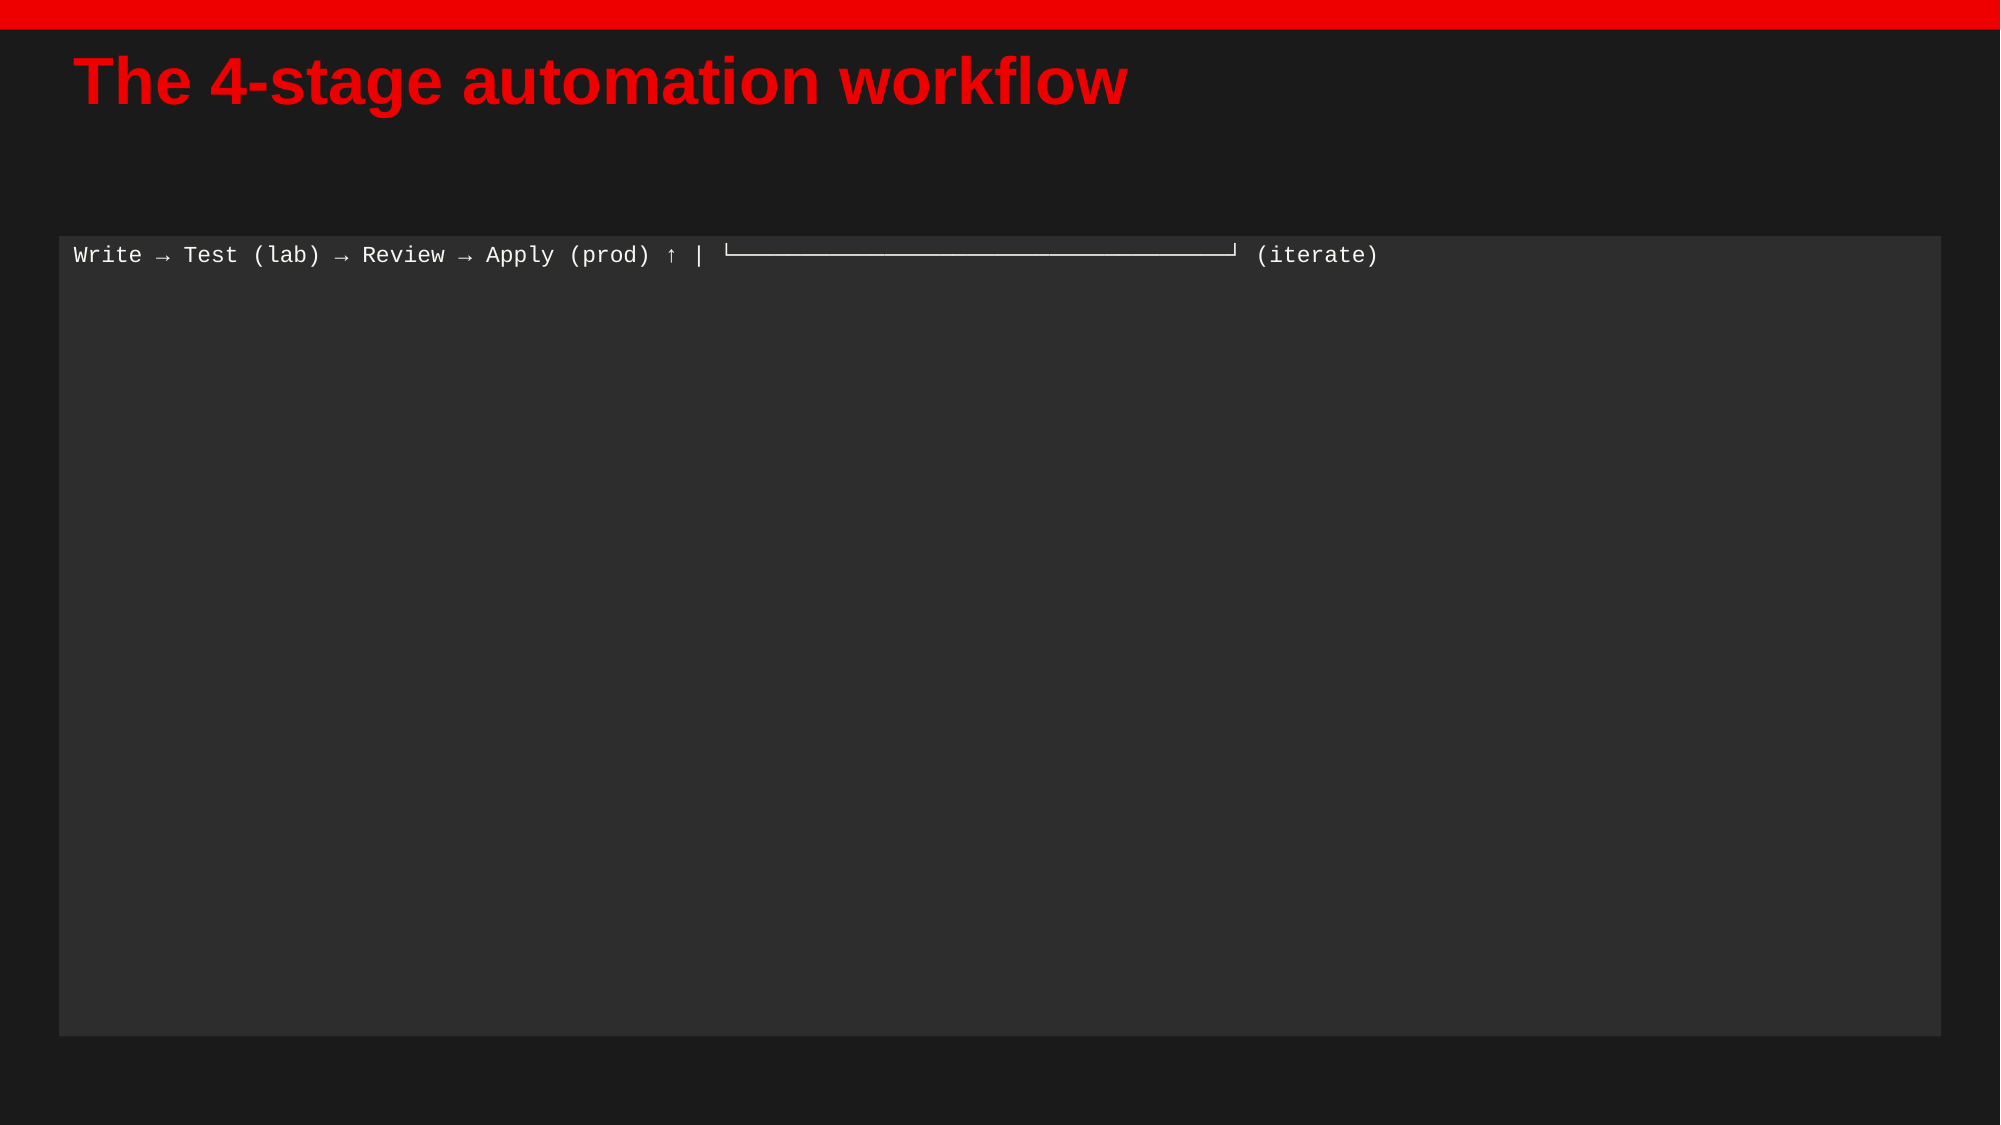

The 4-stage automation workflow
Write → Test (lab) → Review → Apply (prod) ↑ | └────────────────────────────────────┘ (iterate)